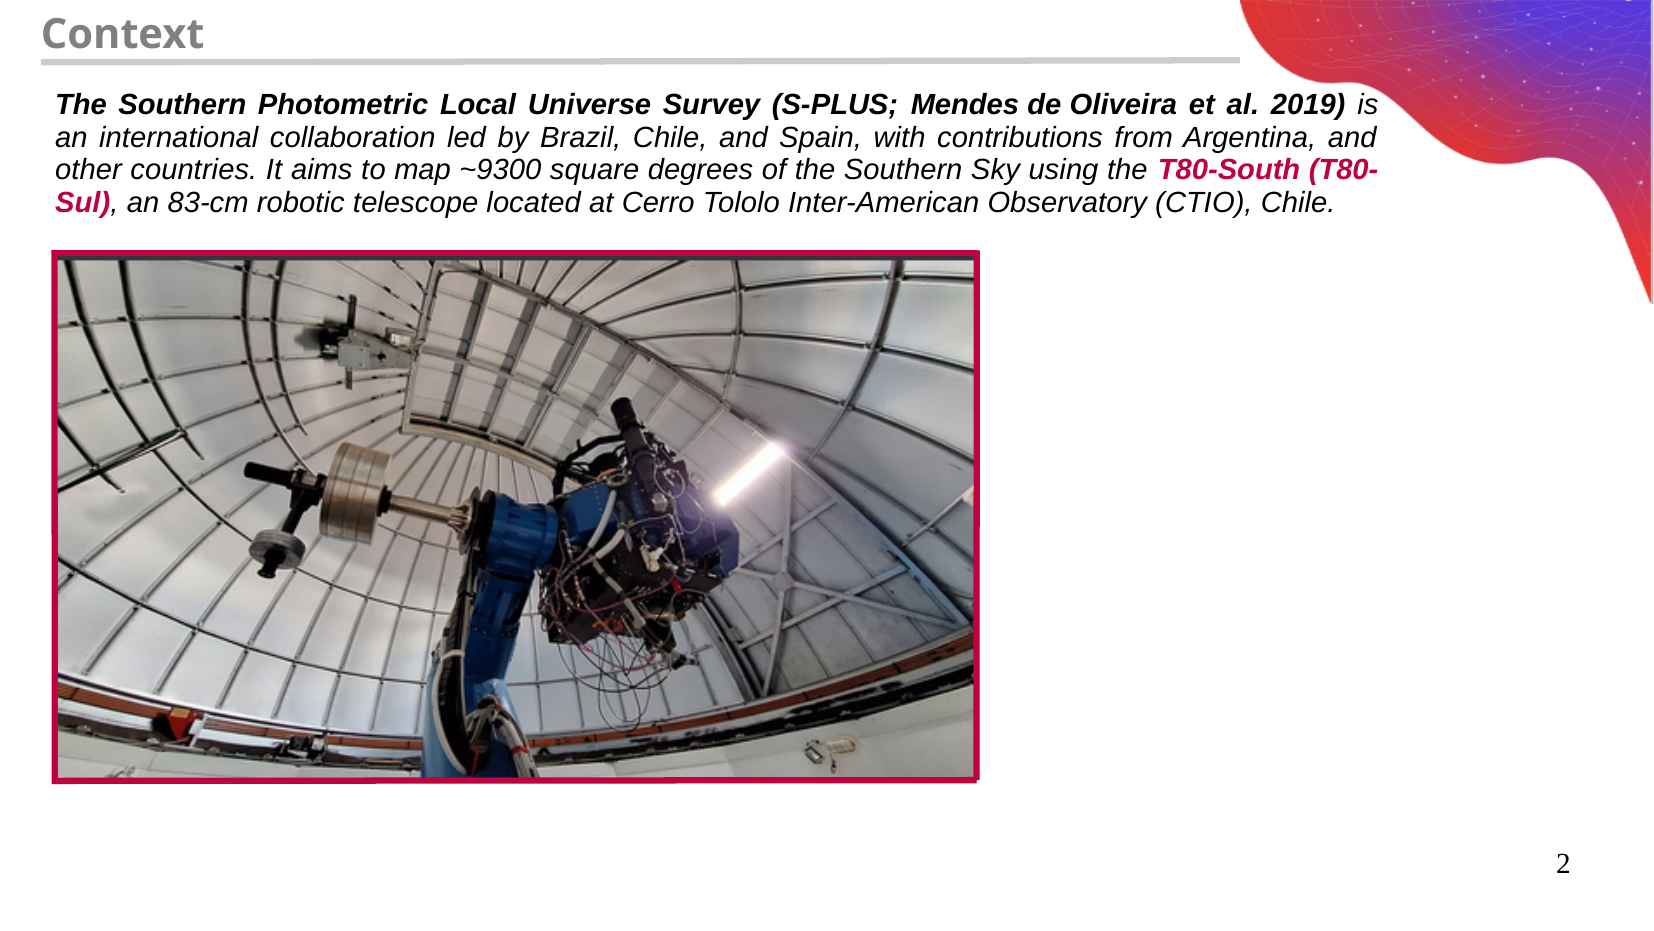

Context
The Southern Photometric Local Universe Survey (S-PLUS; Mendes de Oliveira et al. 2019) is an international collaboration led by Brazil, Chile, and Spain, with contributions from Argentina, and other countries. It aims to map ~9300 square degrees of the Southern Sky using the T80-South (T80-Sul), an 83-cm robotic telescope located at Cerro Tololo Inter-American Observatory (CTIO), Chile.
2